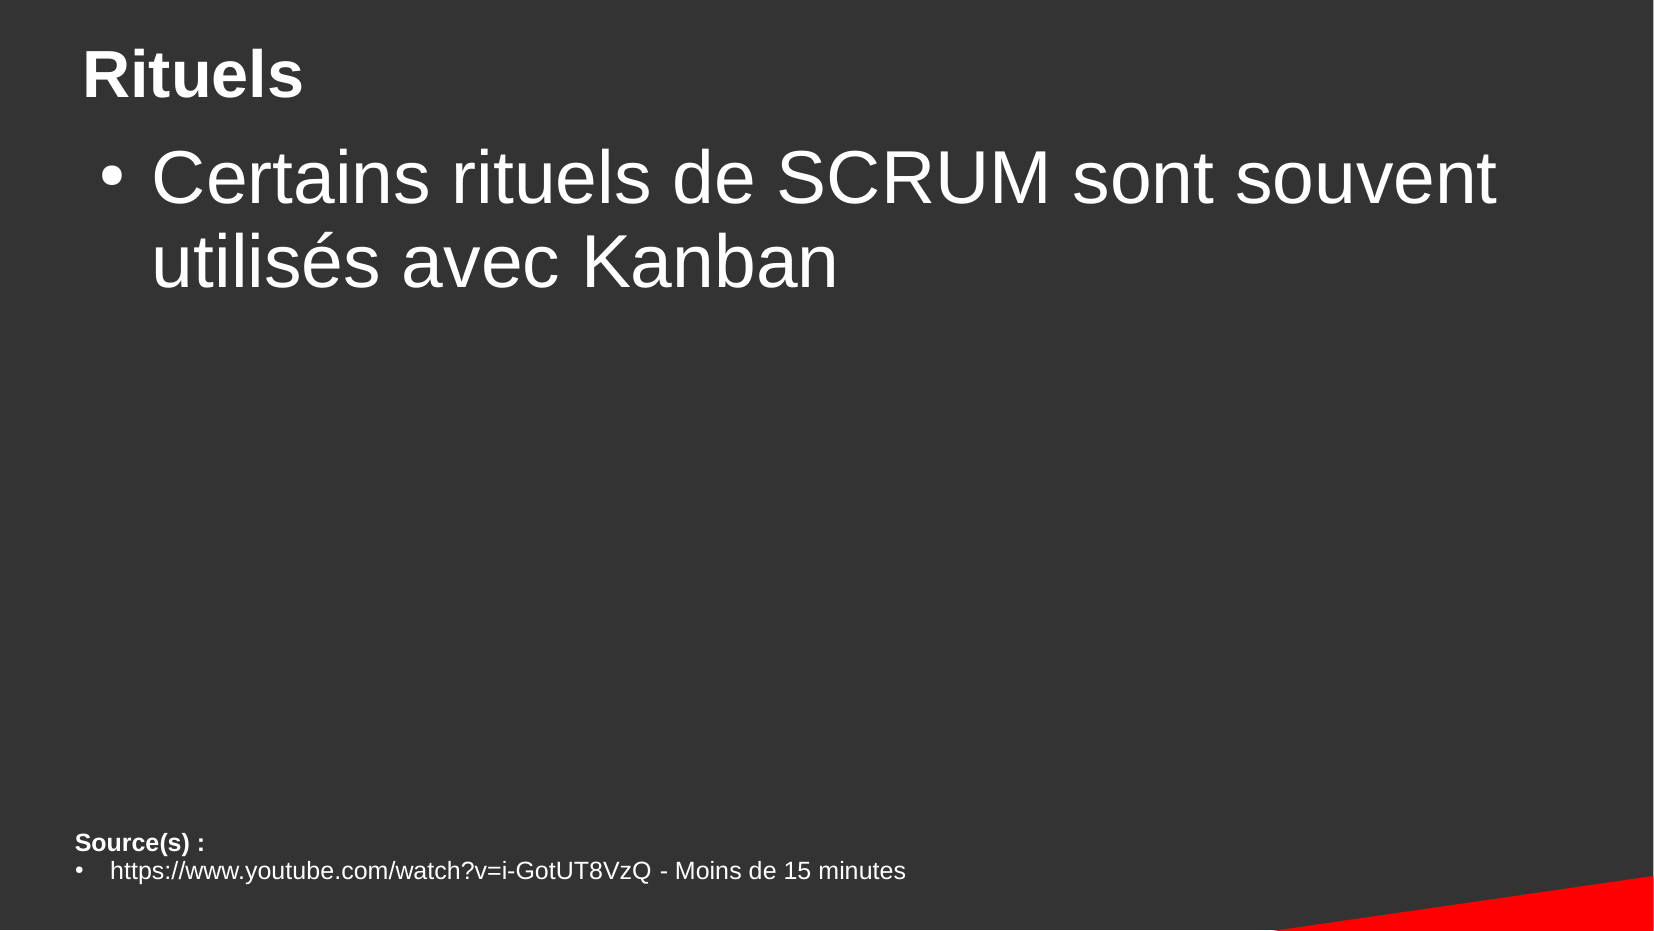

# Rituels
Certains rituels de SCRUM sont souvent utilisés avec Kanban
Source(s) :
https://www.youtube.com/watch?v=i-GotUT8VzQ - Moins de 15 minutes